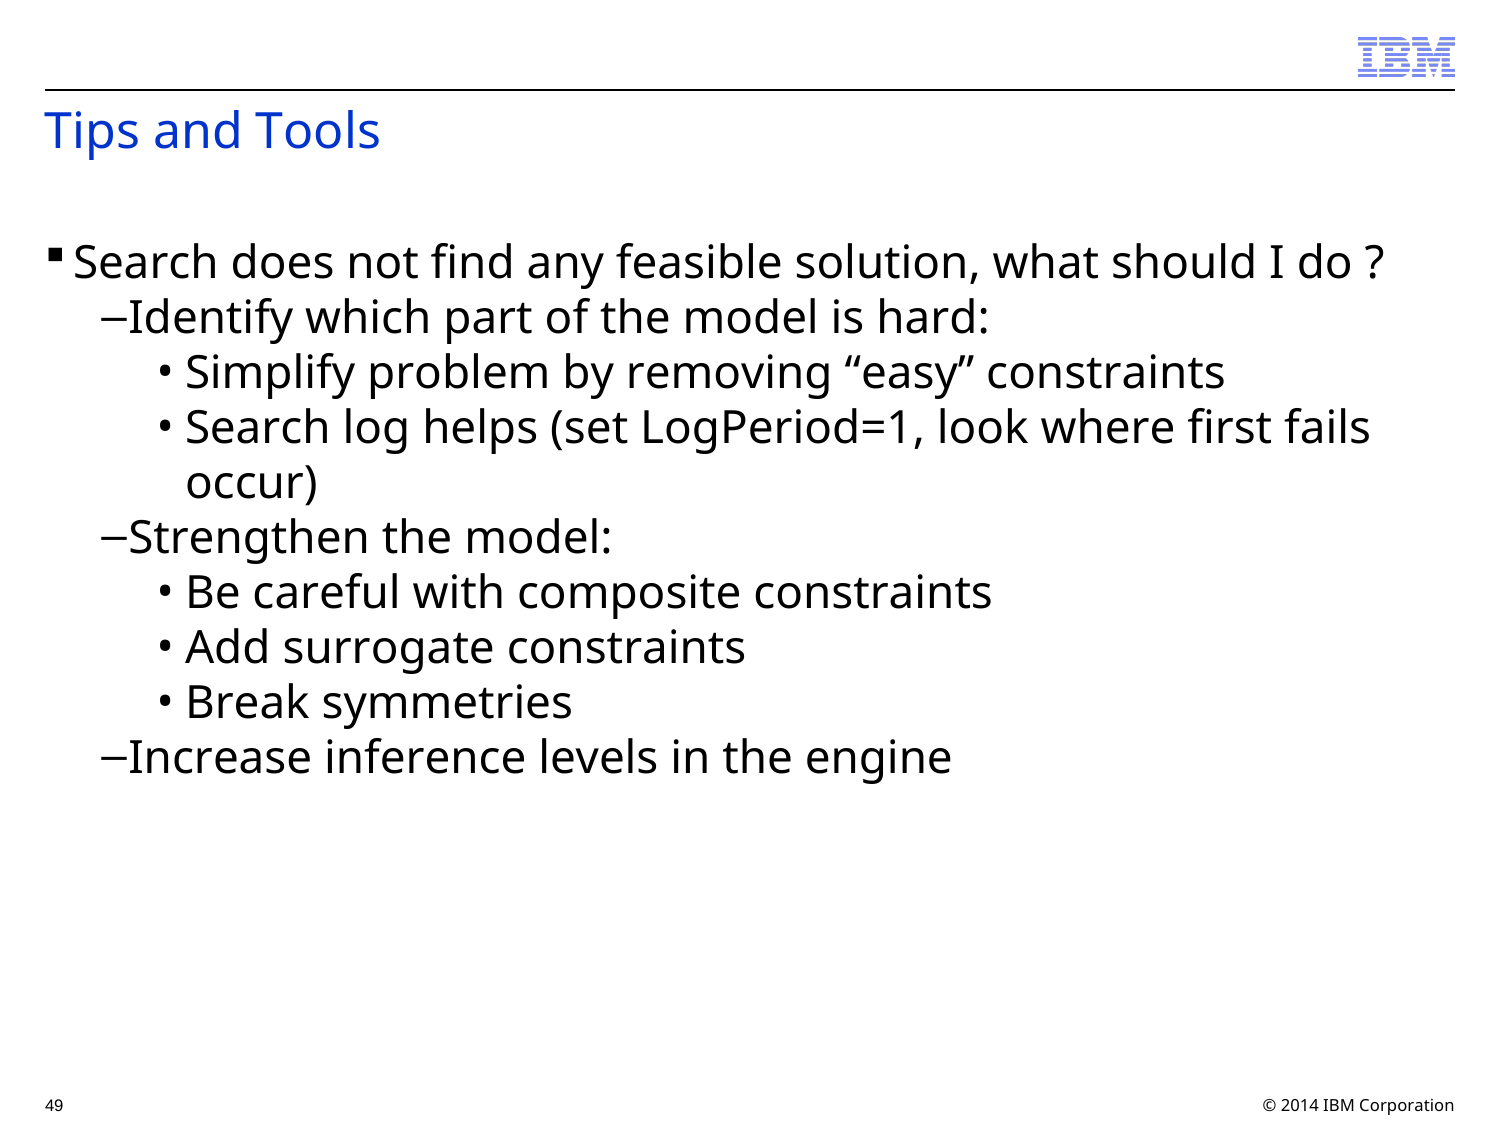

# Tips and Tools
Search does not find any feasible solution, what should I do ?
Identify which part of the model is hard:
Simplify problem by removing “easy” constraints
Search log helps (set LogPeriod=1, look where first fails occur)
Strengthen the model:
Be careful with composite constraints
Add surrogate constraints
Break symmetries
Increase inference levels in the engine
49